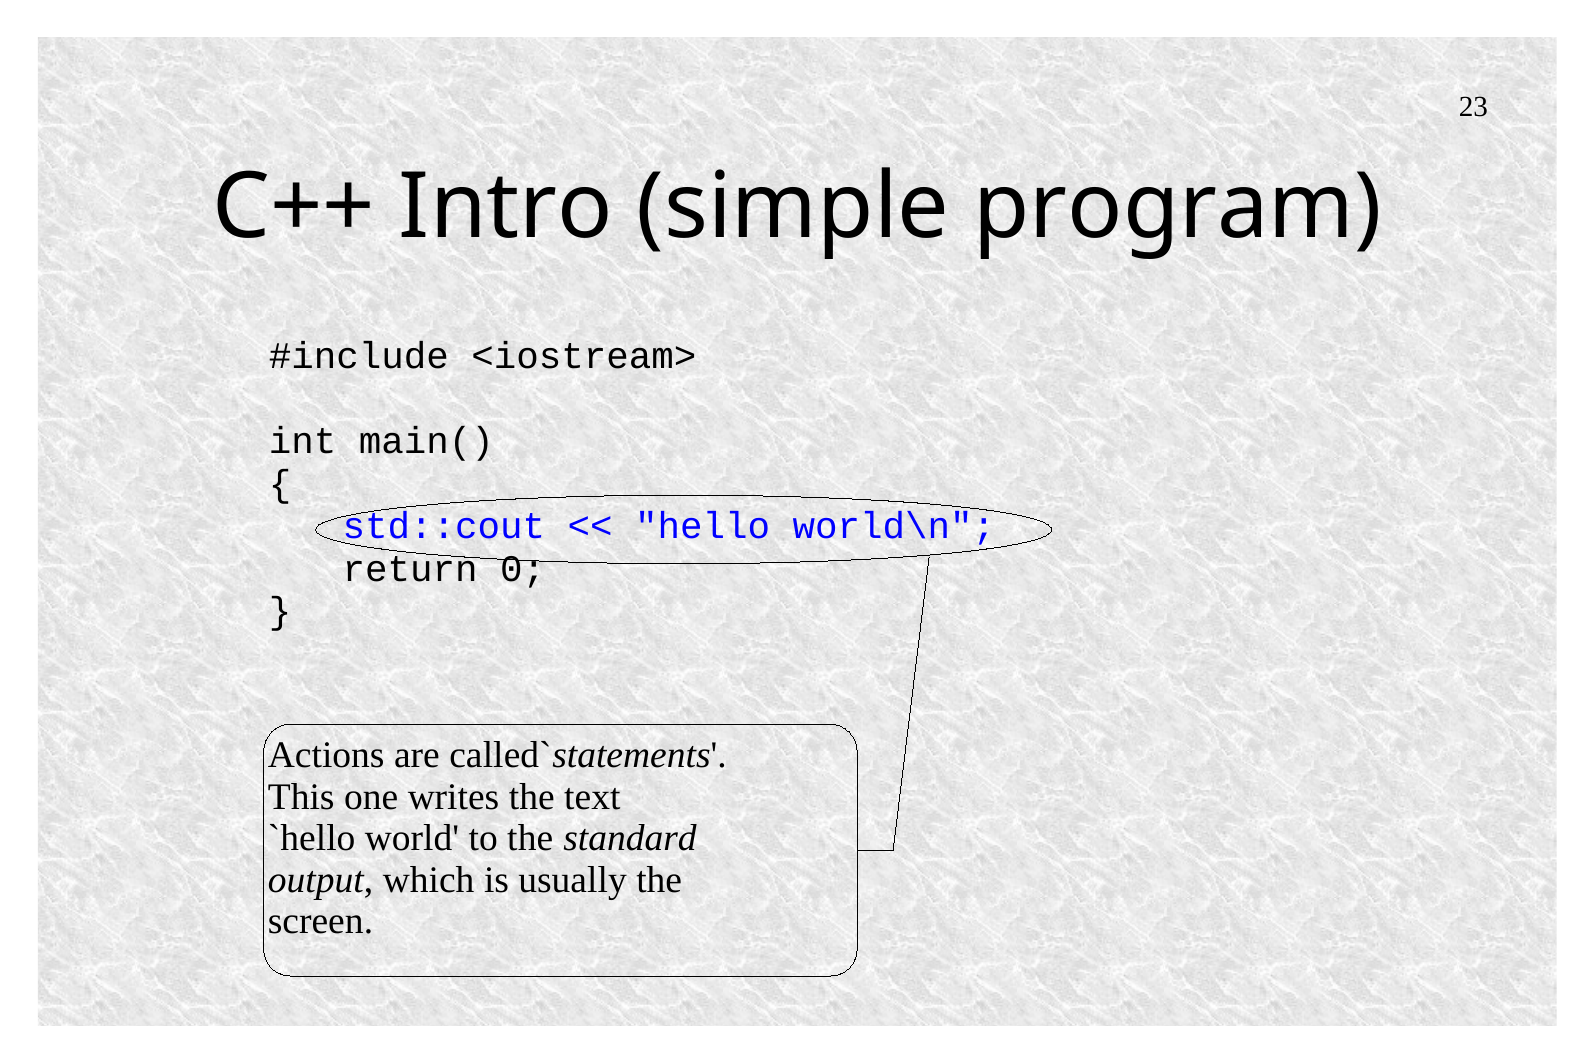

23
# C++ Intro (simple program)
#include <iostream>
int main()
{
	std::cout << "hello world\n";
	return 0;
}
Actions are called`statements'.
This one writes the text
`hello world' to the standard
output, which is usually the
screen.